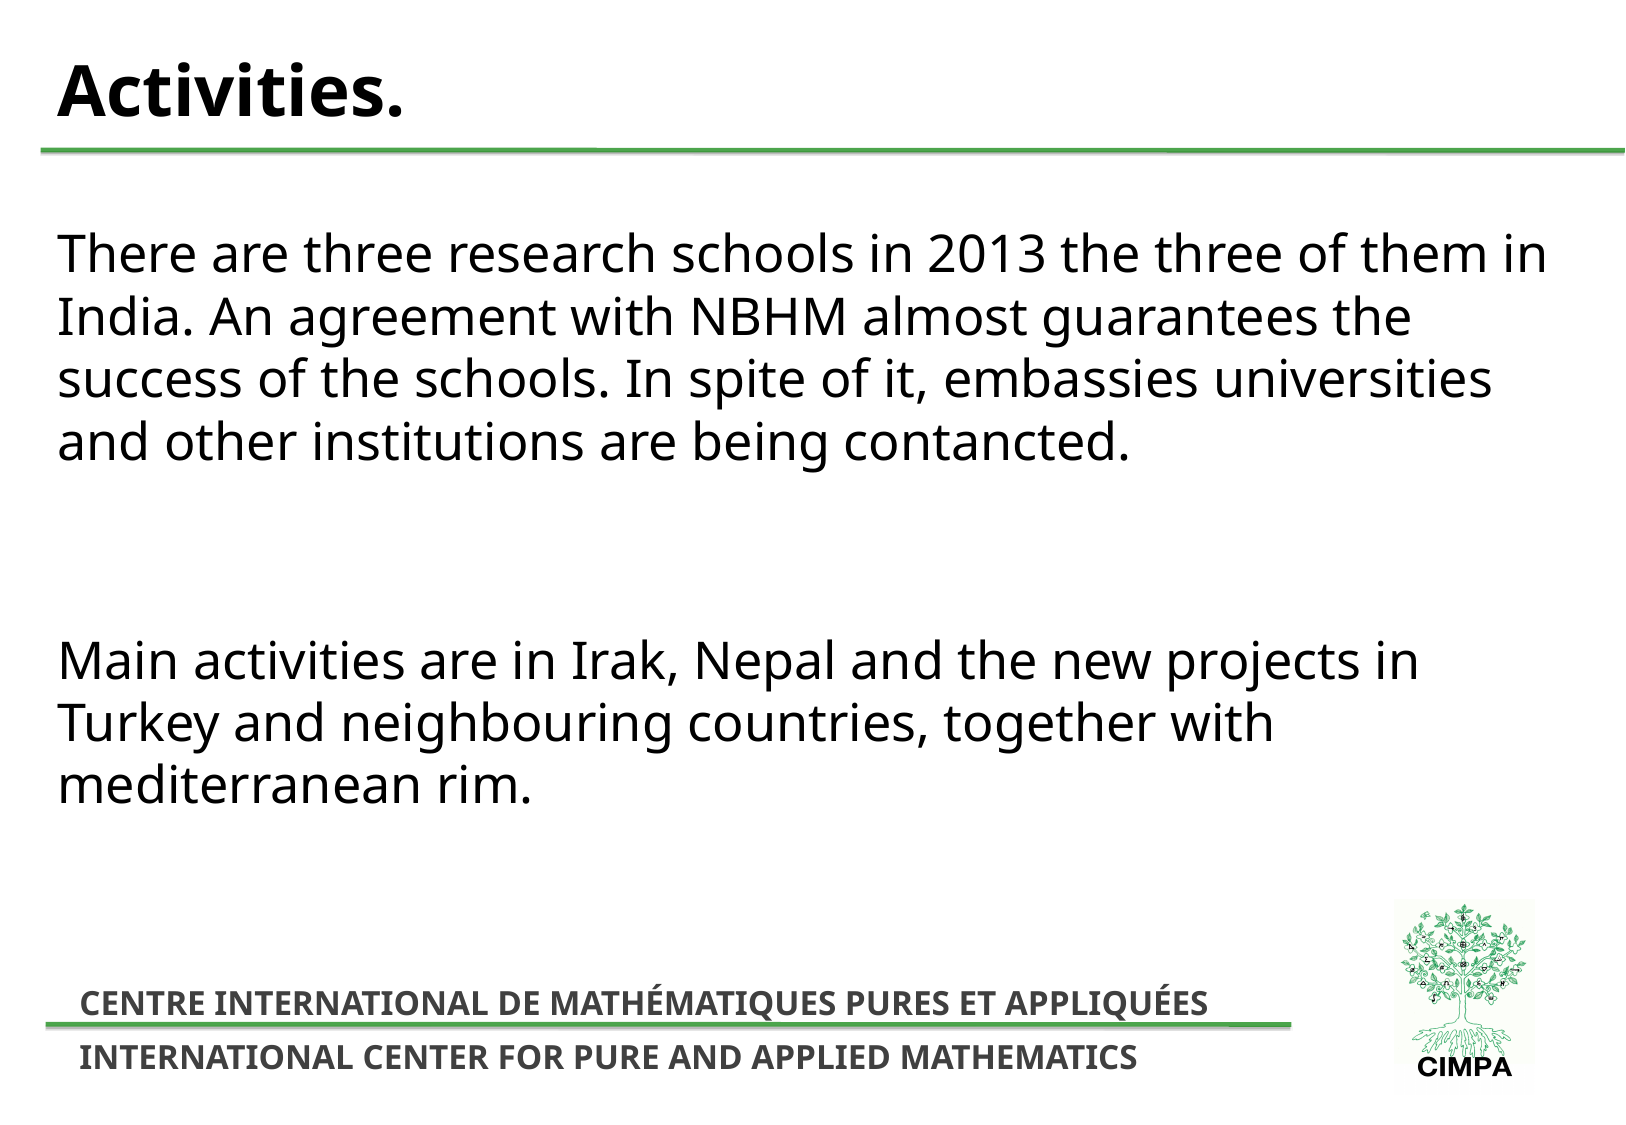

# Activities.
There are three research schools in 2013 the three of them in India. An agreement with NBHM almost guarantees the success of the schools. In spite of it, embassies universities and other institutions are being contancted.
Main activities are in Irak, Nepal and the new projects in Turkey and neighbouring countries, together with mediterranean rim.